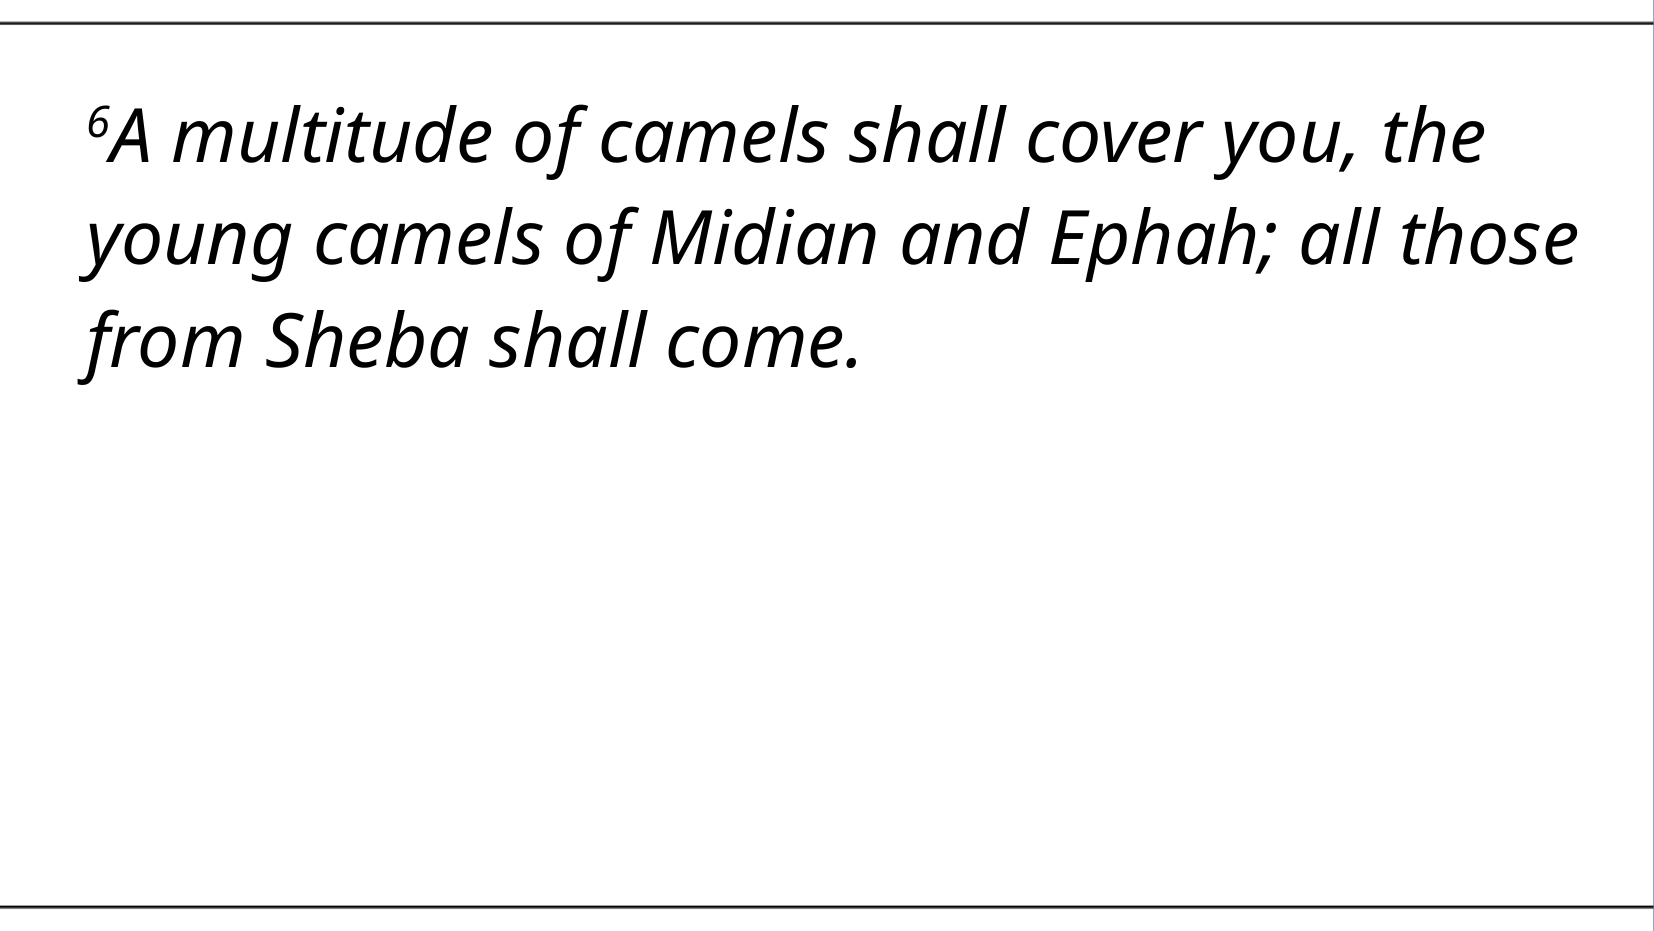

6A multitude of camels shall cover you, the young camels of Midian and Ephah; all those from Sheba shall come.